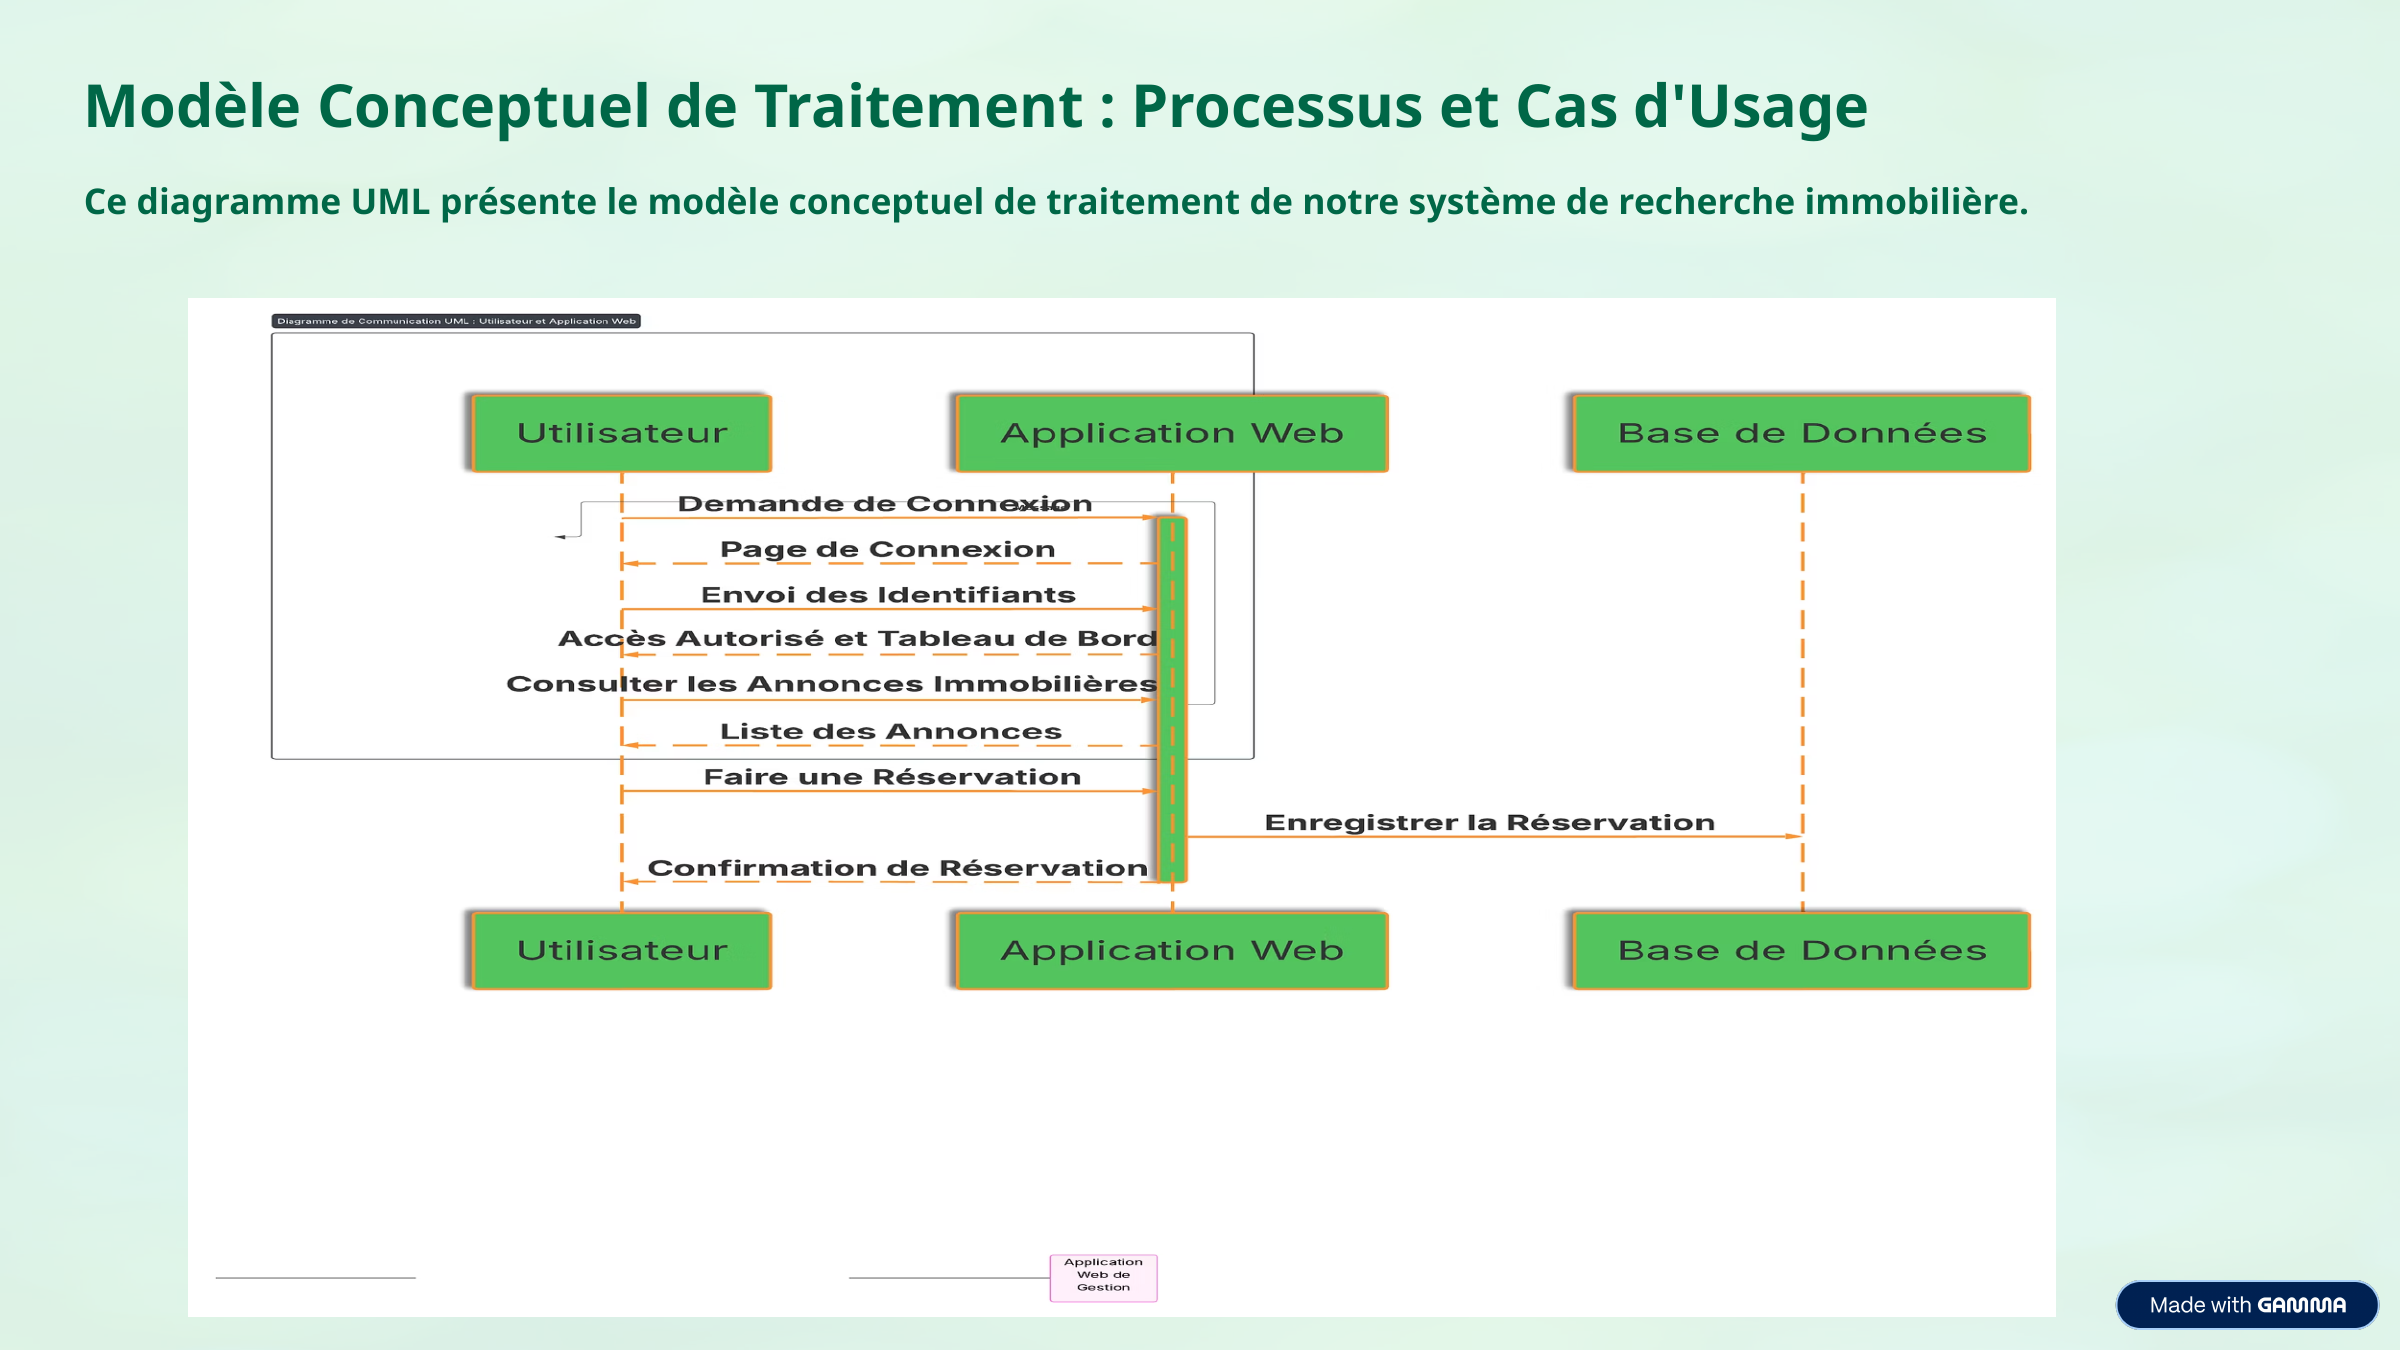

Modèle Conceptuel de Traitement : Processus et Cas d'Usage
Ce diagramme UML présente le modèle conceptuel de traitement de notre système de recherche immobilière.